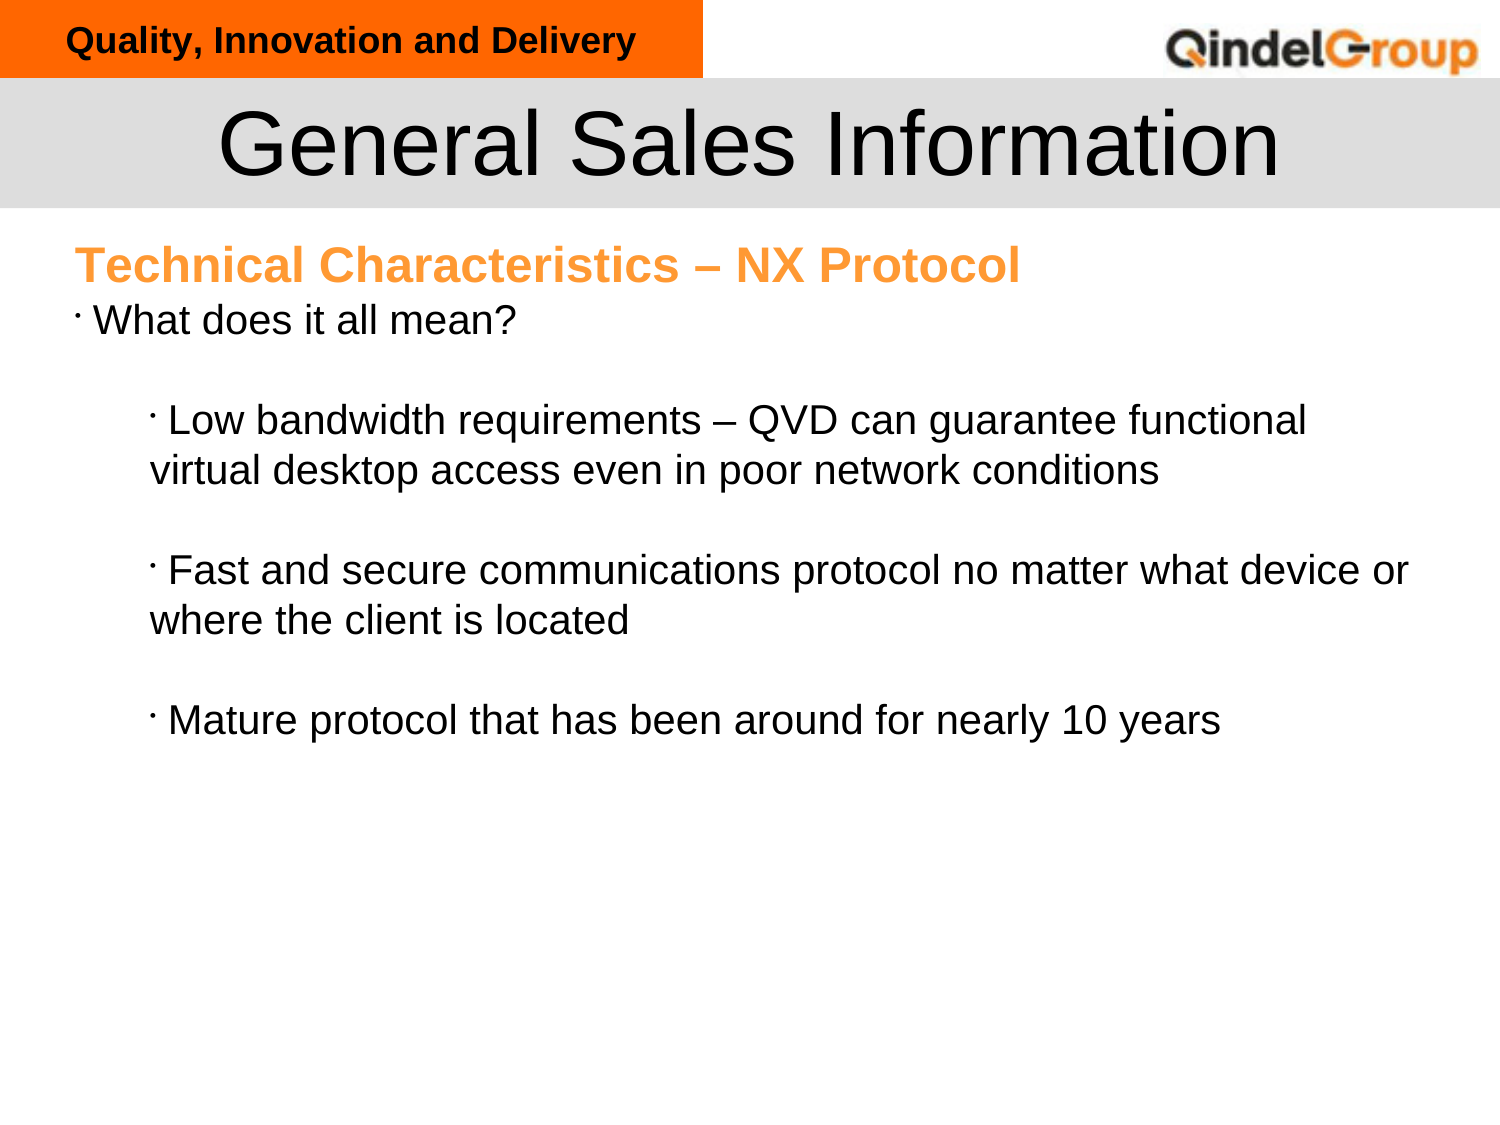

# General Sales Information
Technical Characteristics – NX Protocol
 What does it all mean?
 Low bandwidth requirements – QVD can guarantee functional virtual desktop access even in poor network conditions
 Fast and secure communications protocol no matter what device or where the client is located
 Mature protocol that has been around for nearly 10 years